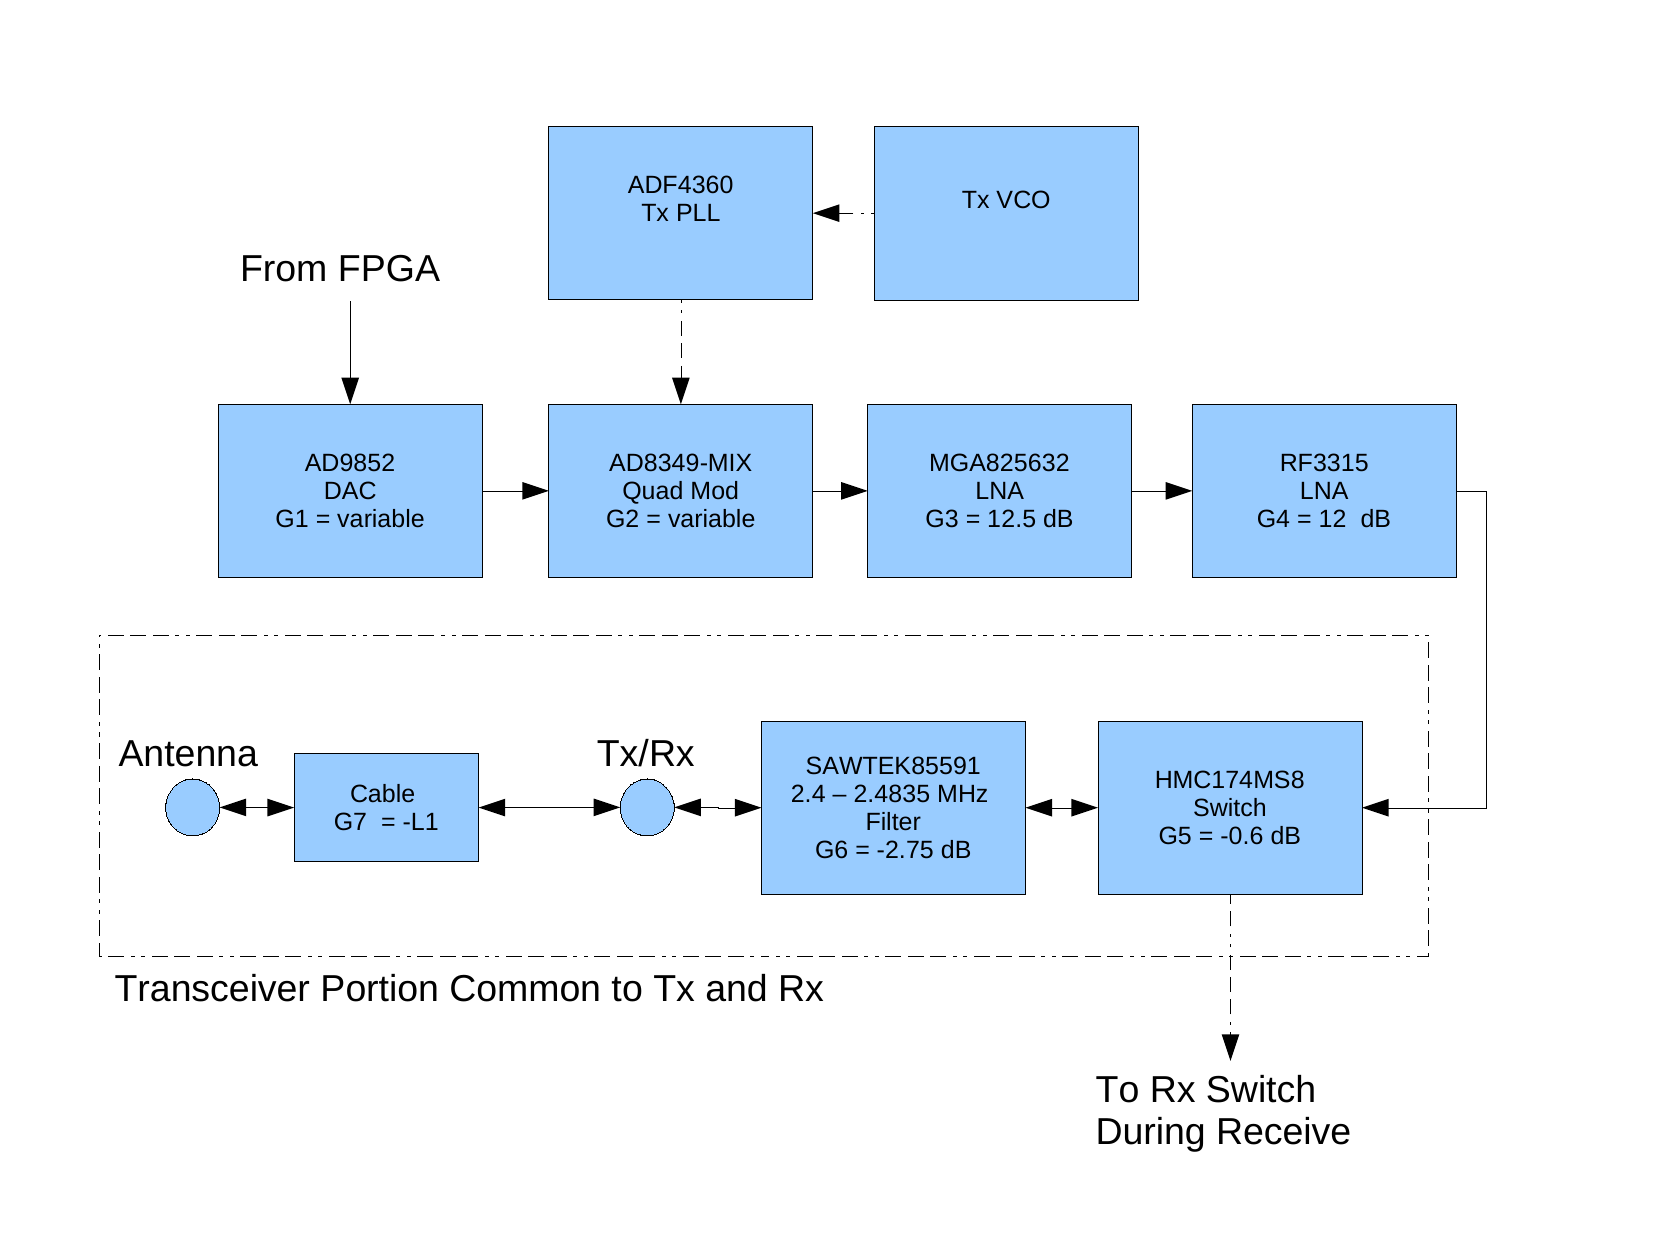

ADF4360
Tx PLL
Tx VCO
From FPGA
AD9852
DAC
G1 = variable
AD8349-MIX
Quad Mod
G2 = variable
MGA825632
LNA
G3 = 12.5 dB
RF3315
LNA
G4 = 12 dB
SAWTEK85591
2.4 – 2.4835 MHz
Filter
G6 = -2.75 dB
HMC174MS8
Switch
G5 = -0.6 dB
Antenna
Tx/Rx
Cable
G7 = -L1
Transceiver Portion Common to Tx and Rx
To Rx Switch
During Receive